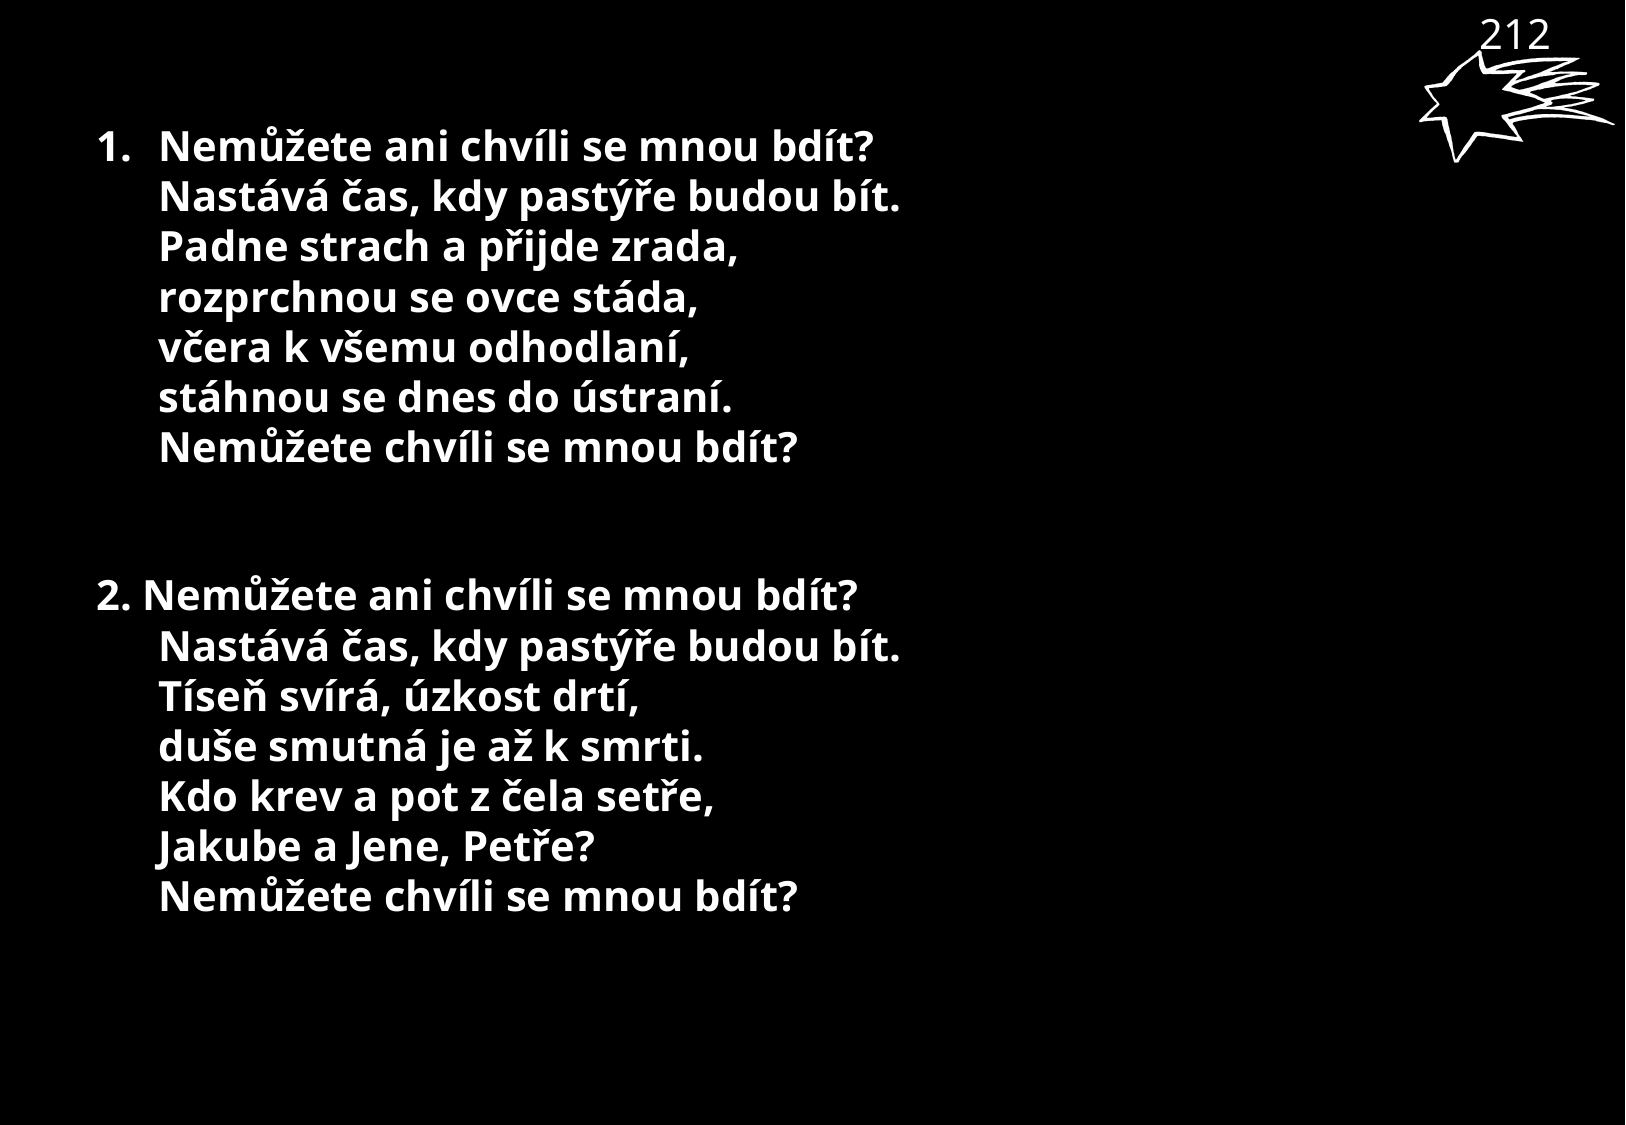

212
# Nemůžete ani chvíli se mnou bdít? Nastává čas, kdy pastýře budou bít. Padne strach a přijde zrada, rozprchnou se ovce stáda, včera k všemu odhodlaní, stáhnou se dnes do ústraní. Nemůžete chvíli se mnou bdít?
2. Nemůžete ani chvíli se mnou bdít?
Nastává čas, kdy pastýře budou bít.
Tíseň svírá, úzkost drtí,
duše smutná je až k smrti.
Kdo krev a pot z čela setře,
Jakube a Jene, Petře?
Nemůžete chvíli se mnou bdít?